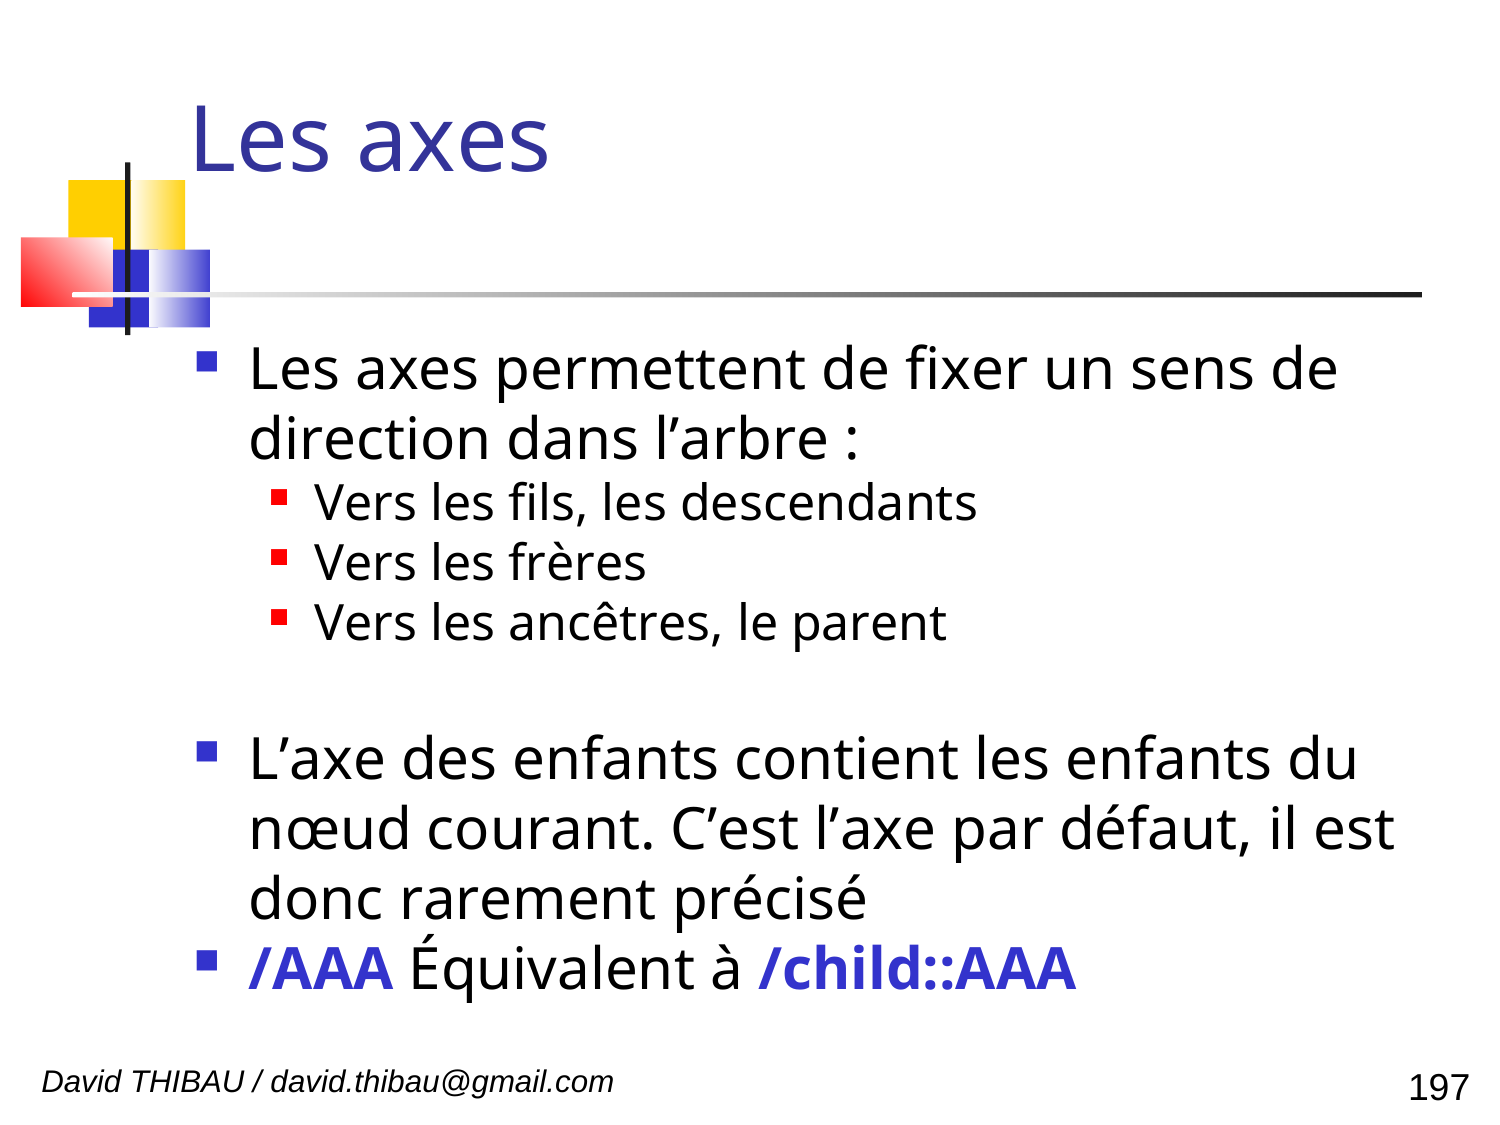

# Les axes
Les axes permettent de fixer un sens de direction dans l’arbre :
Vers les fils, les descendants
Vers les frères
Vers les ancêtres, le parent
L’axe des enfants contient les enfants du nœud courant. C’est l’axe par défaut, il est donc rarement précisé
/AAA Équivalent à /child::AAA